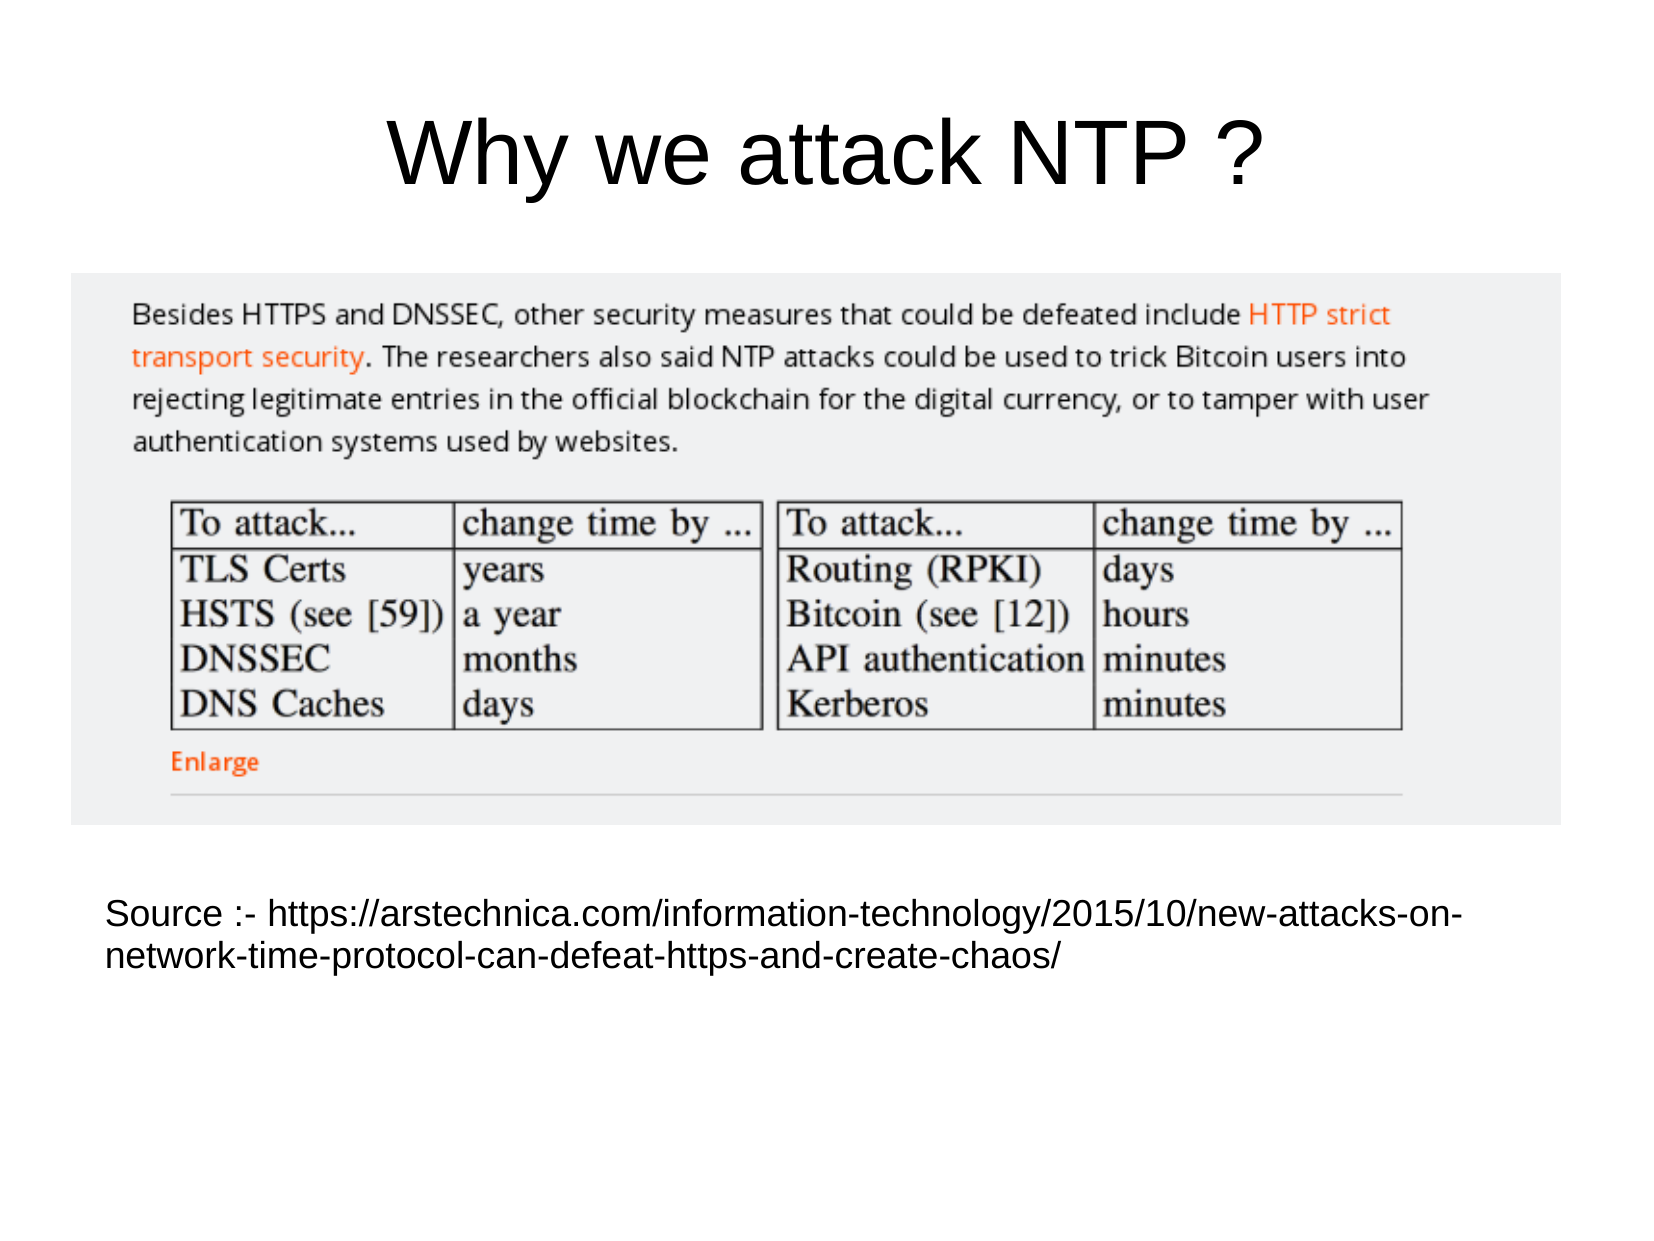

# Why we attack NTP ?
Source :- https://arstechnica.com/information-technology/2015/10/new-attacks-on-network-time-protocol-can-defeat-https-and-create-chaos/